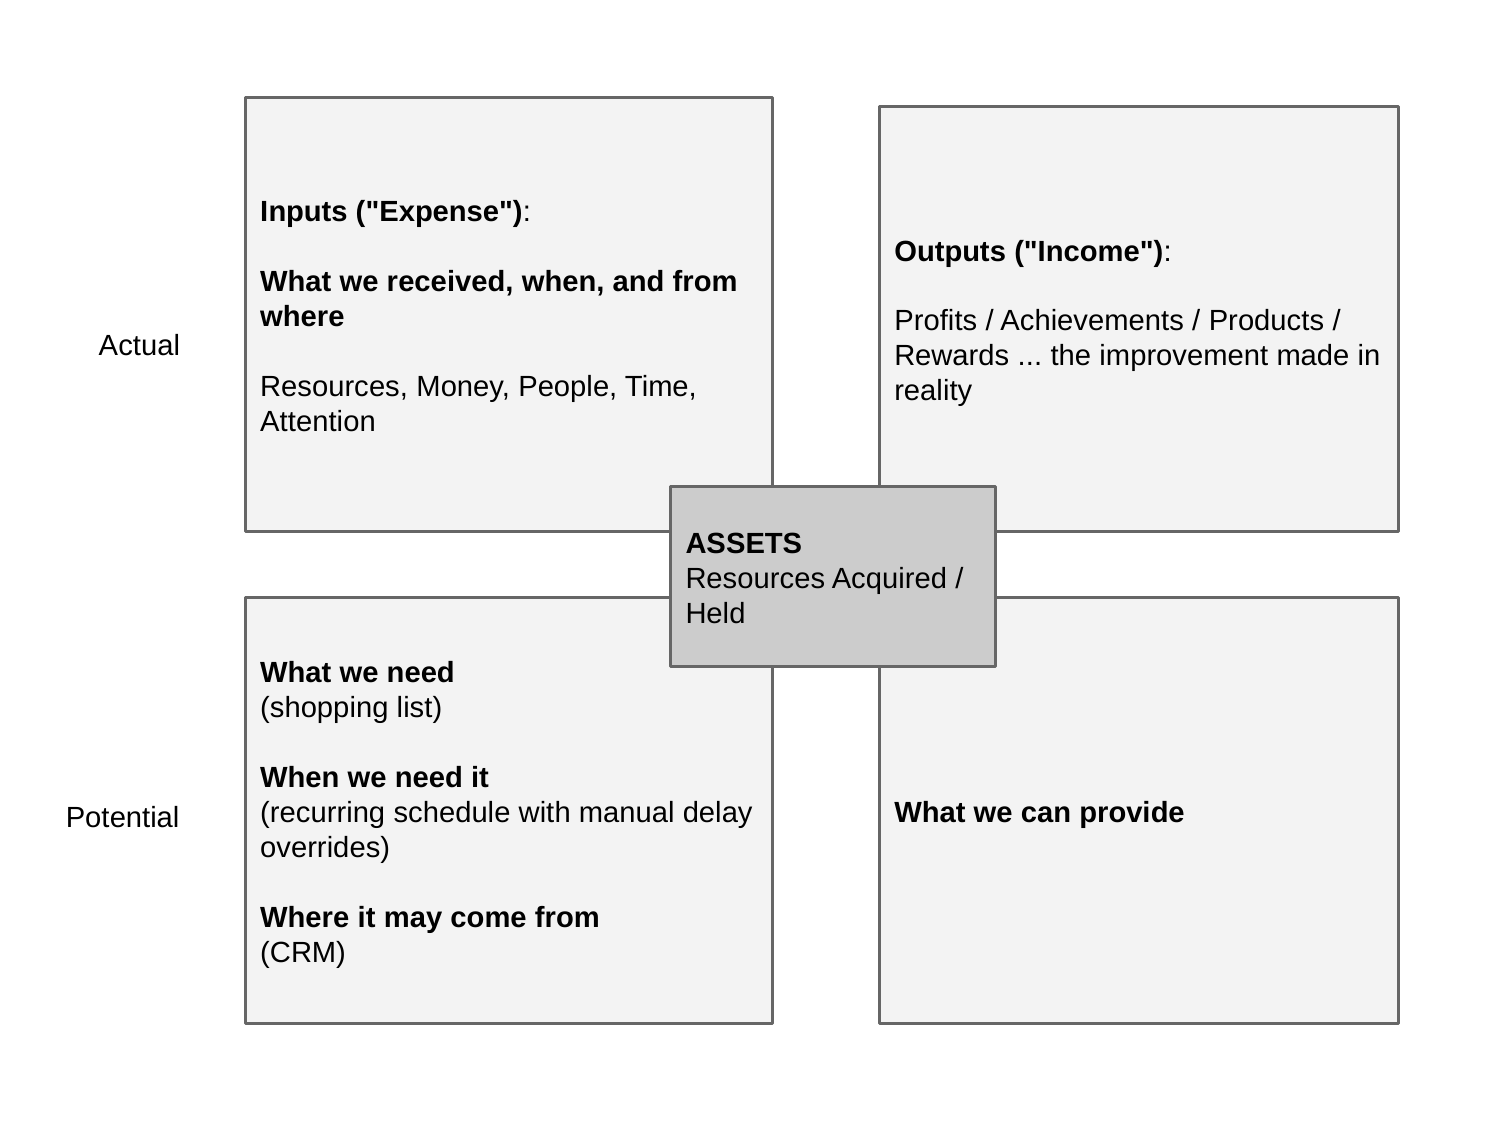

Inputs ("Expense"):
What we received, when, and from where
Resources, Money, People, Time, Attention
Outputs ("Income"):
Profits / Achievements / Products / Rewards ... the improvement made in reality
Actual
ASSETS
Resources Acquired /
Held
What we need
(shopping list)
When we need it
(recurring schedule with manual delay overrides)
Where it may come from
(CRM)
What we can provide
Potential